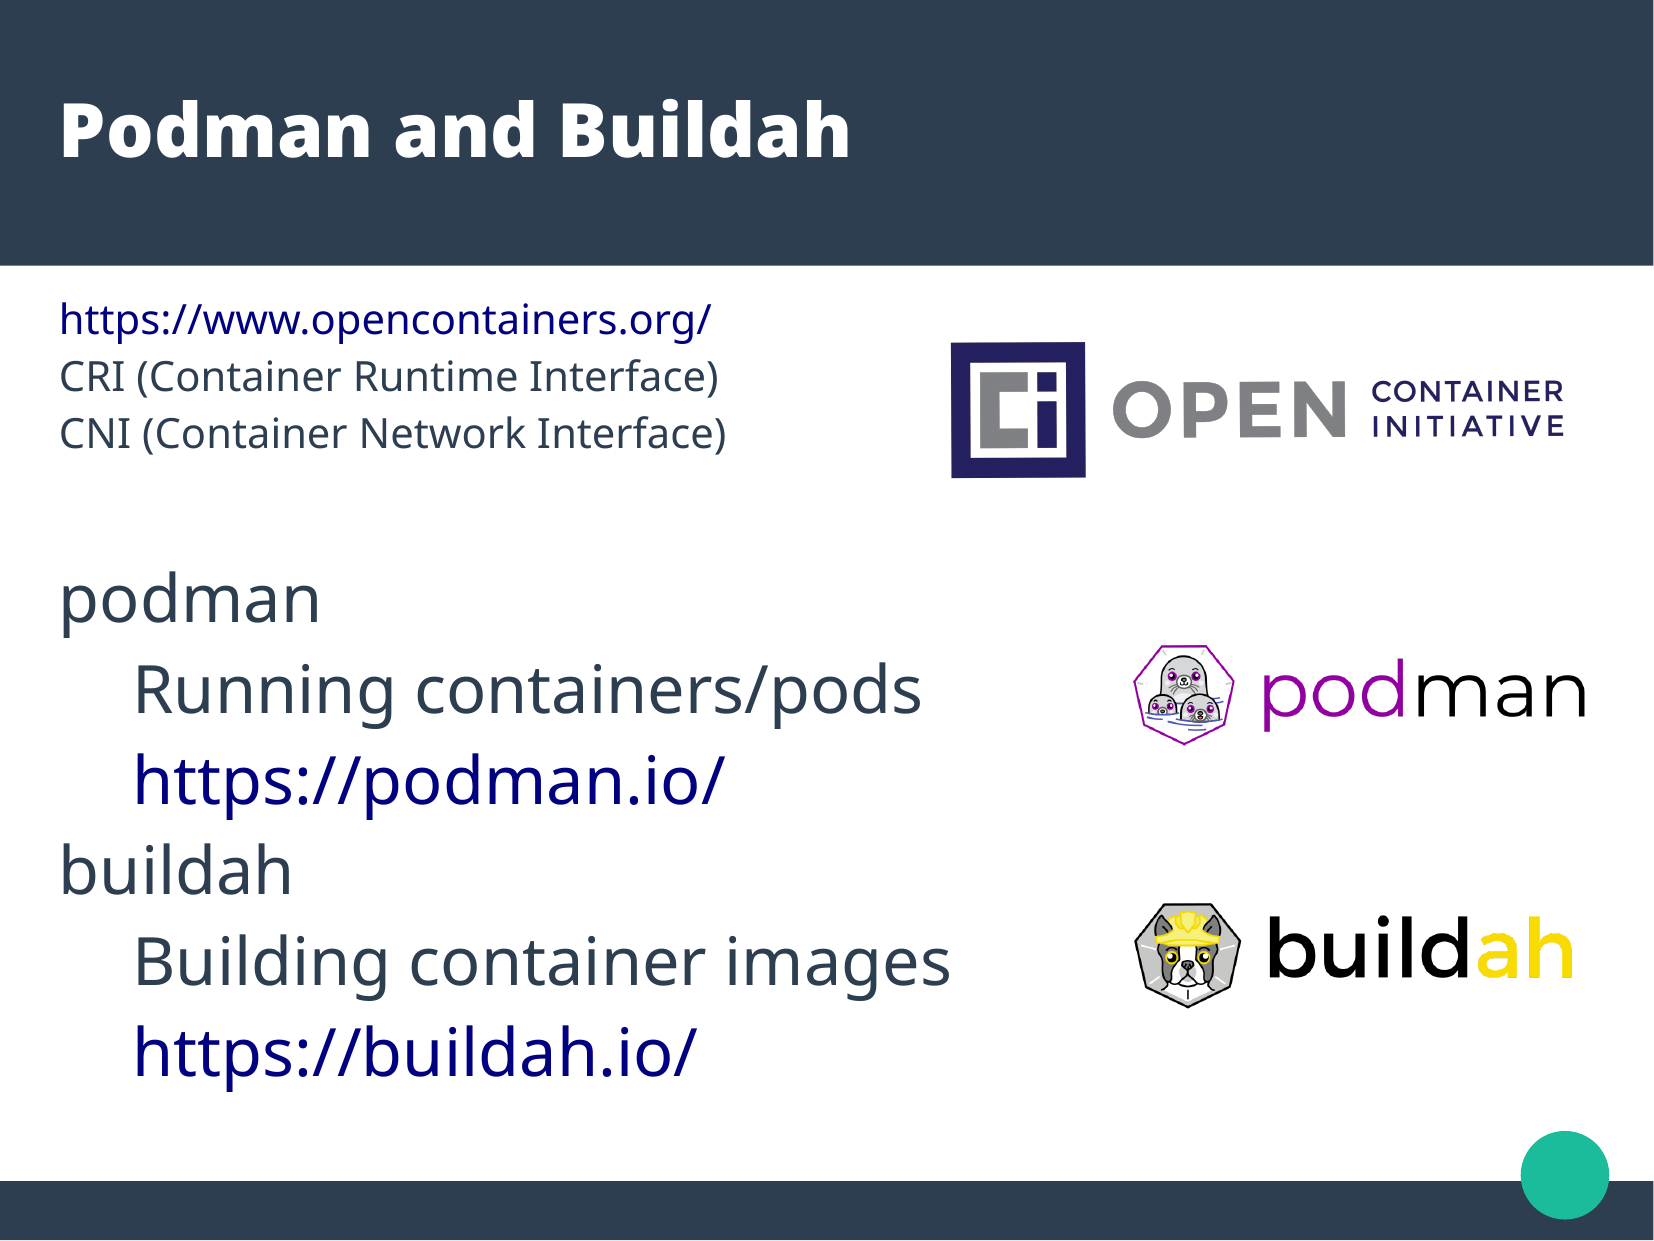

# Podman and Buildah
https://www.opencontainers.org/
CRI (Container Runtime Interface)
CNI (Container Network Interface)
podman
Running containers/pods
https://podman.io/
buildah
Building container images
https://buildah.io/